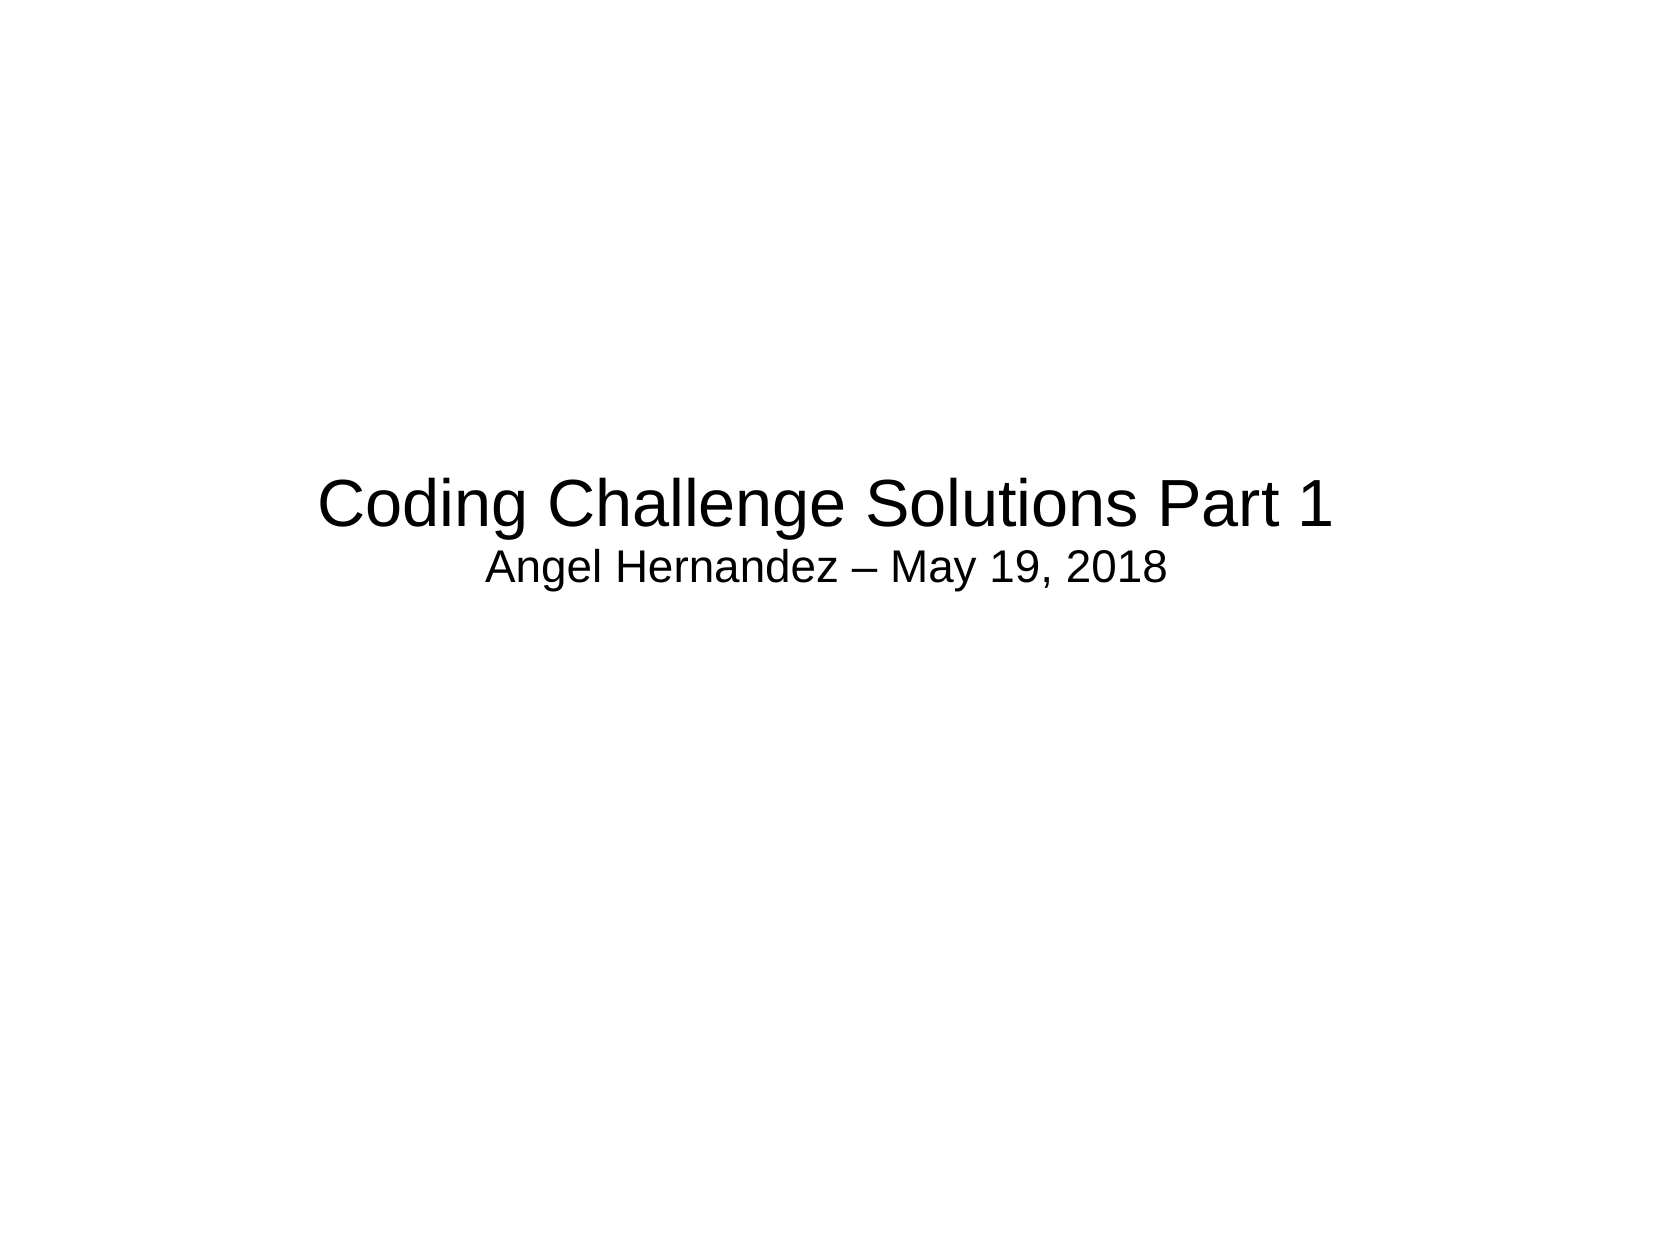

# Coding Challenge Solutions Part 1
Angel Hernandez – May 19, 2018